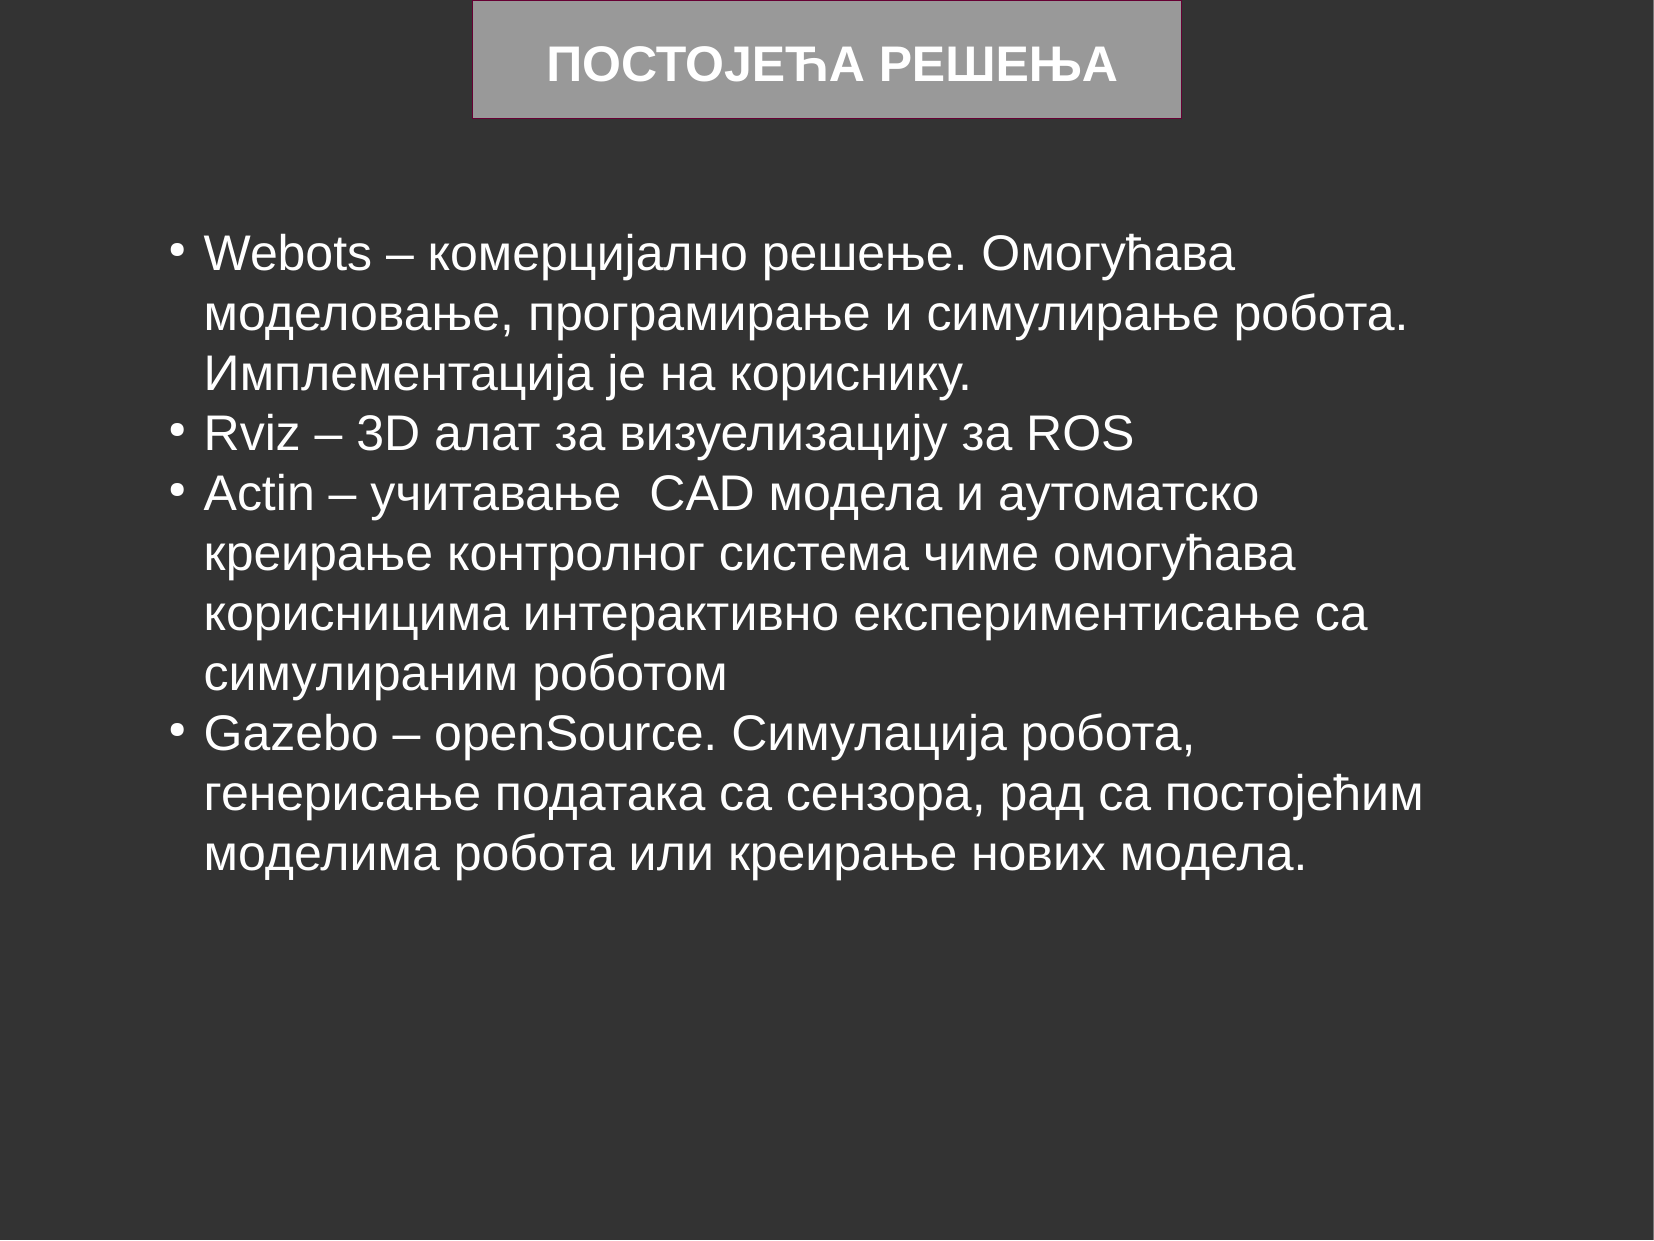

ПОСТОЈЕЋА РЕШЕЊА
Webots – комерцијално решење. Омогућава моделовање, програмирање и симулирање робота. Имплементација је на кориснику.
Rviz – 3D алат за визуелизацију за ROS
Actin – учитавање CAD модела и аутоматско креирање контролног система чиме омогућава корисницима интерактивно експериментисање са симулираним роботом
Gazebo – openSource. Симулација робота, генерисање података са сензора, рад са постојећим моделима робота или креирање нових модела.